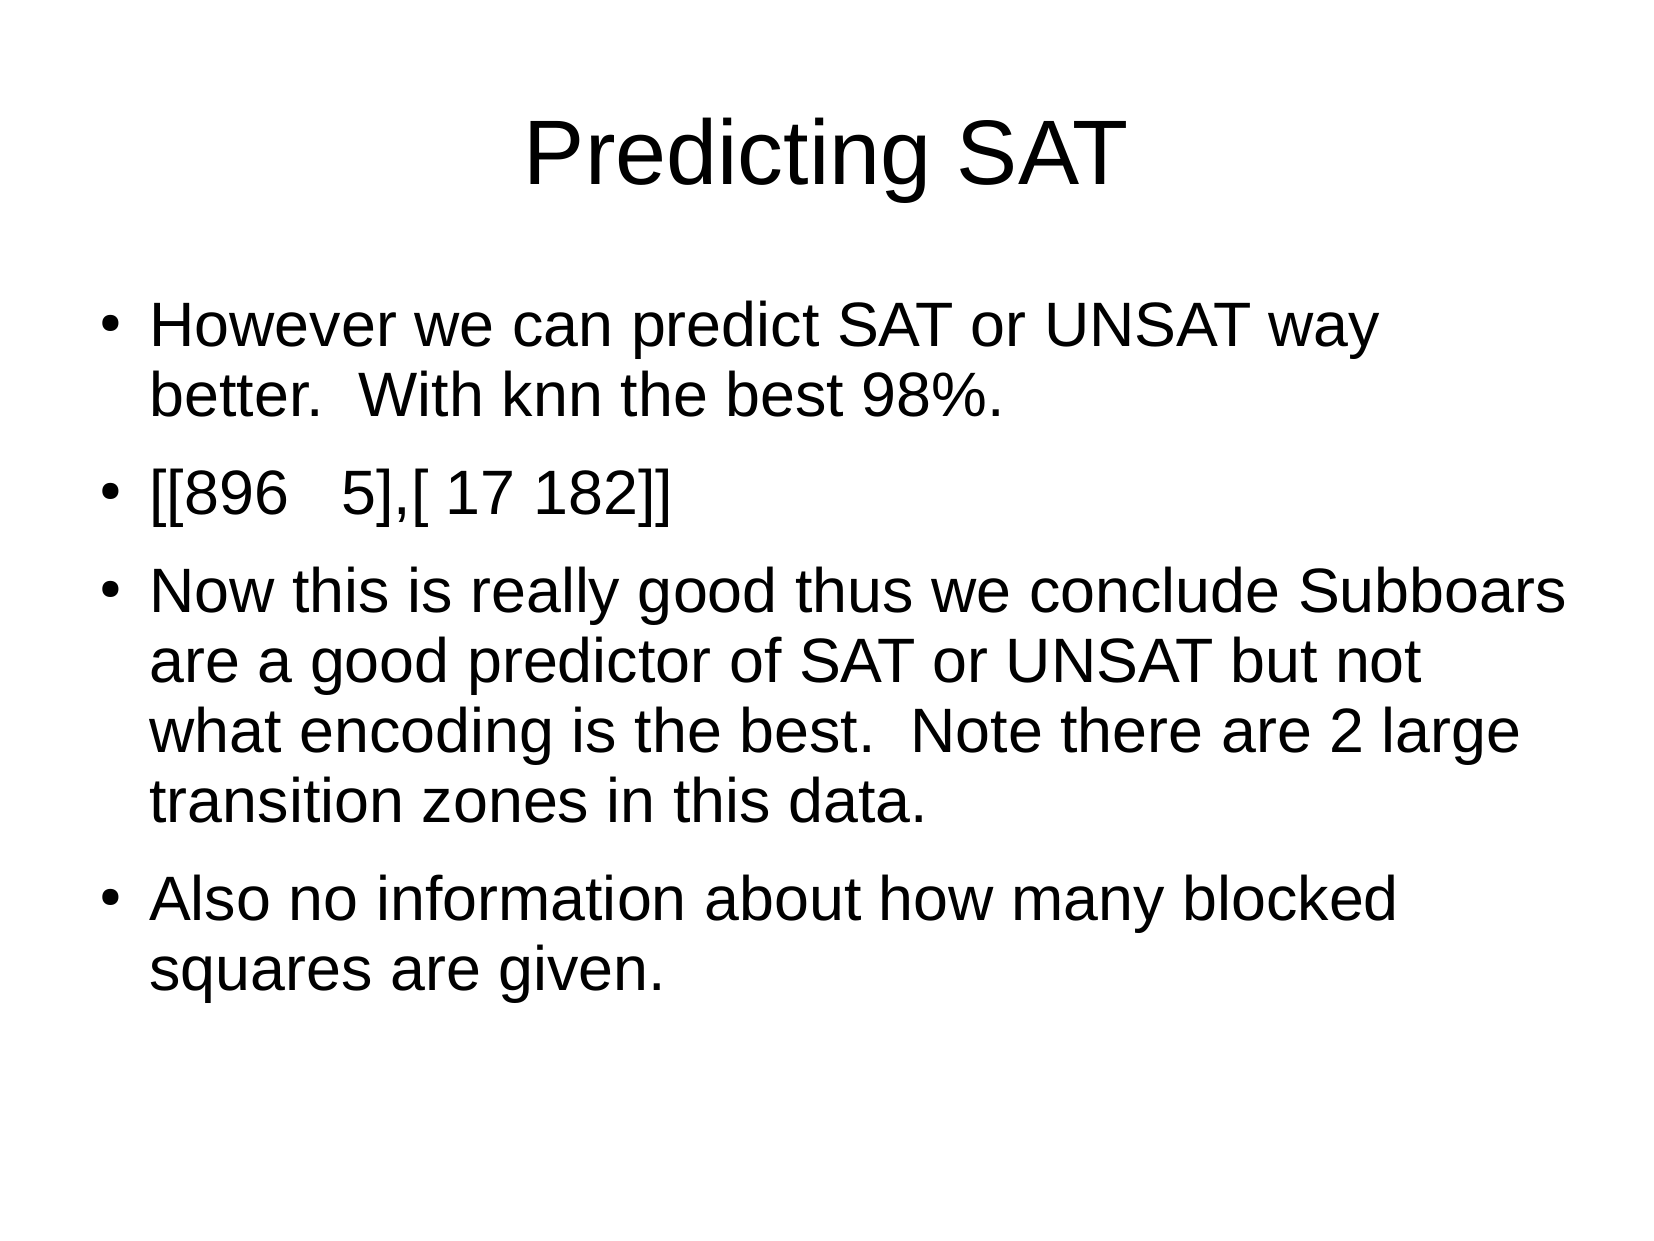

# Predicting SAT
However we can predict SAT or UNSAT way better. With knn the best 98%.
[[896 5],[ 17 182]]
Now this is really good thus we conclude Subboars are a good predictor of SAT or UNSAT but not what encoding is the best. Note there are 2 large transition zones in this data.
Also no information about how many blocked squares are given.